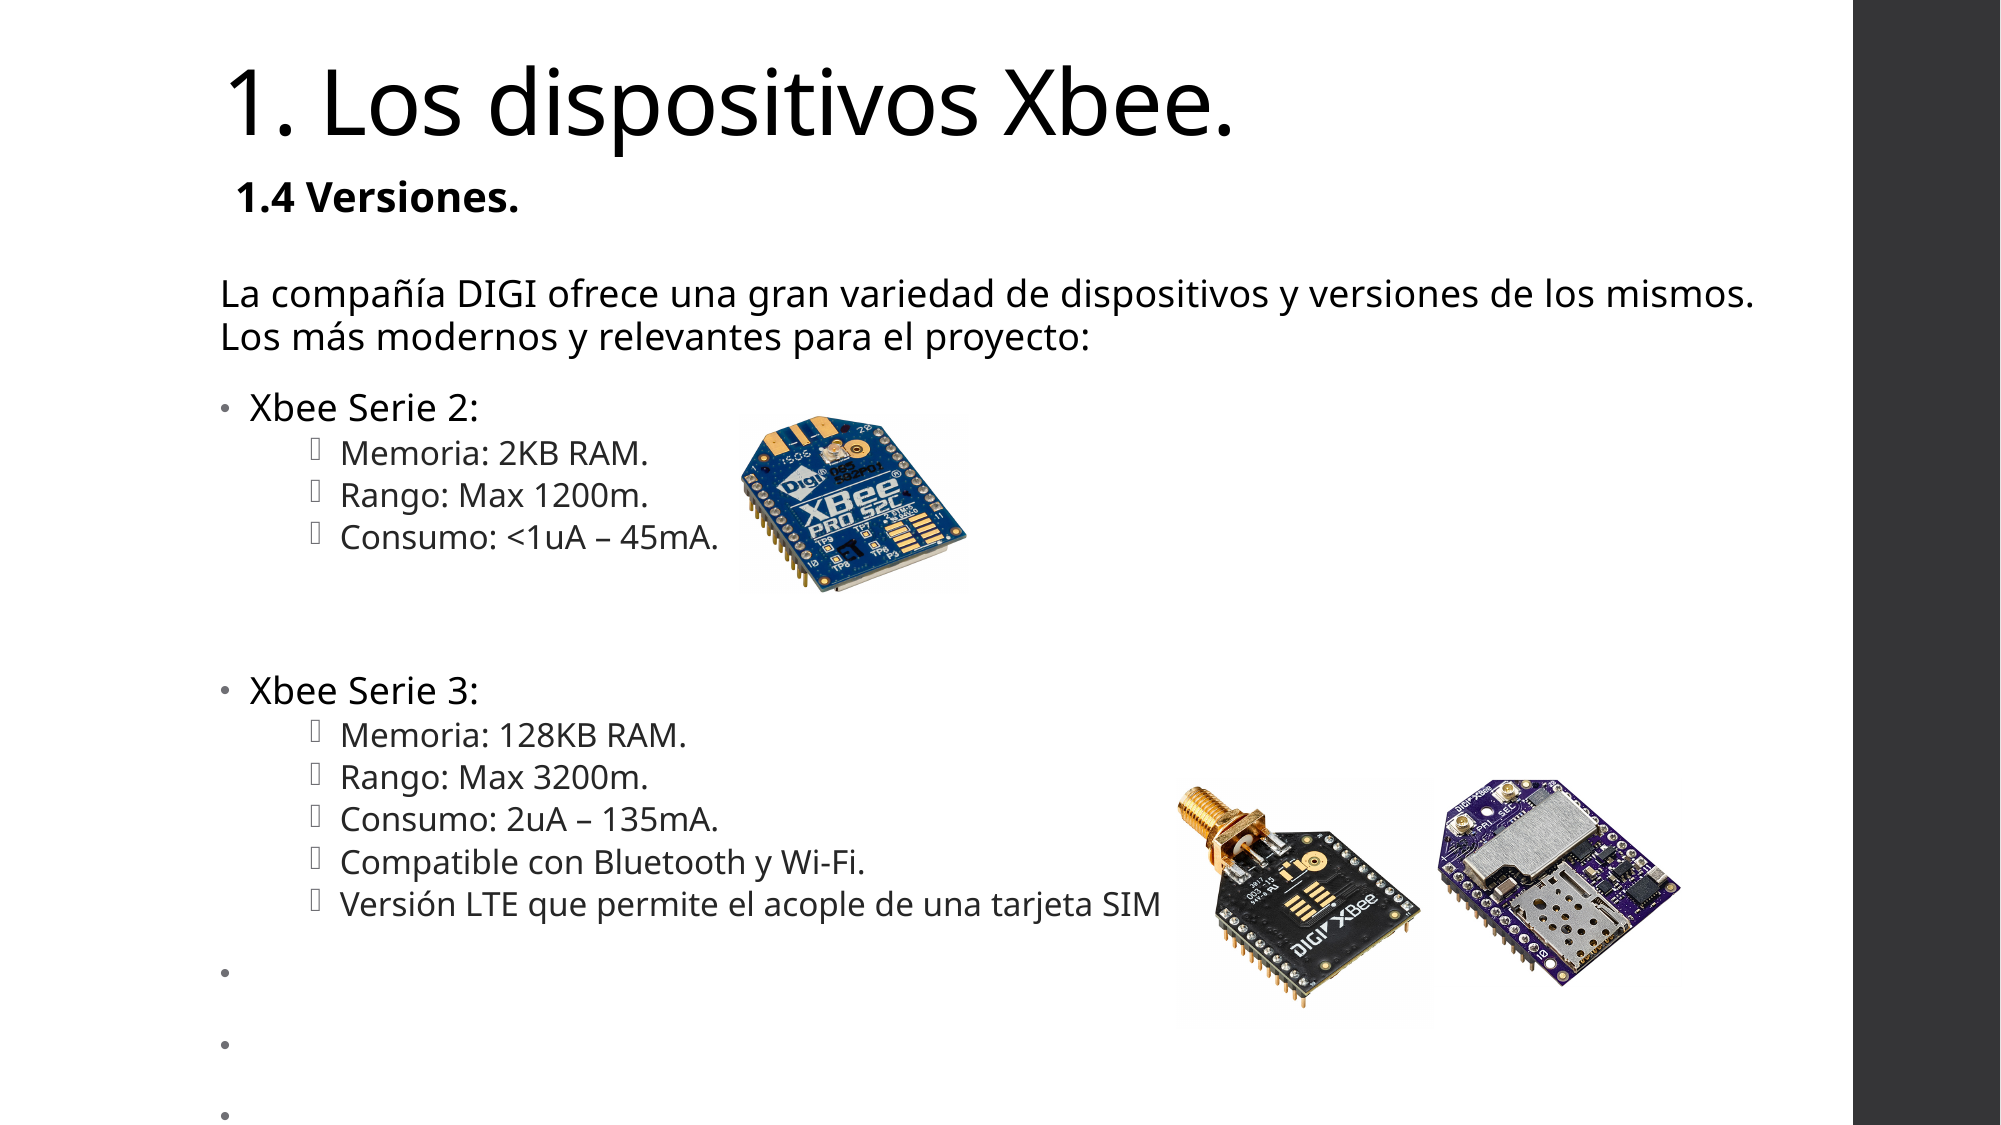

# 1. Los dispositivos Xbee.
1.4 Versiones.
La compañía DIGI ofrece una gran variedad de dispositivos y versiones de los mismos. Los más modernos y relevantes para el proyecto:
Xbee Serie 2:
Memoria: 2KB RAM.
Rango: Max 1200m.
Consumo: <1uA – 45mA.
Xbee Serie 3:
Memoria: 128KB RAM.
Rango: Max 3200m.
Consumo: 2uA – 135mA.
Compatible con Bluetooth y Wi-Fi.
Versión LTE que permite el acople de una tarjeta SIM